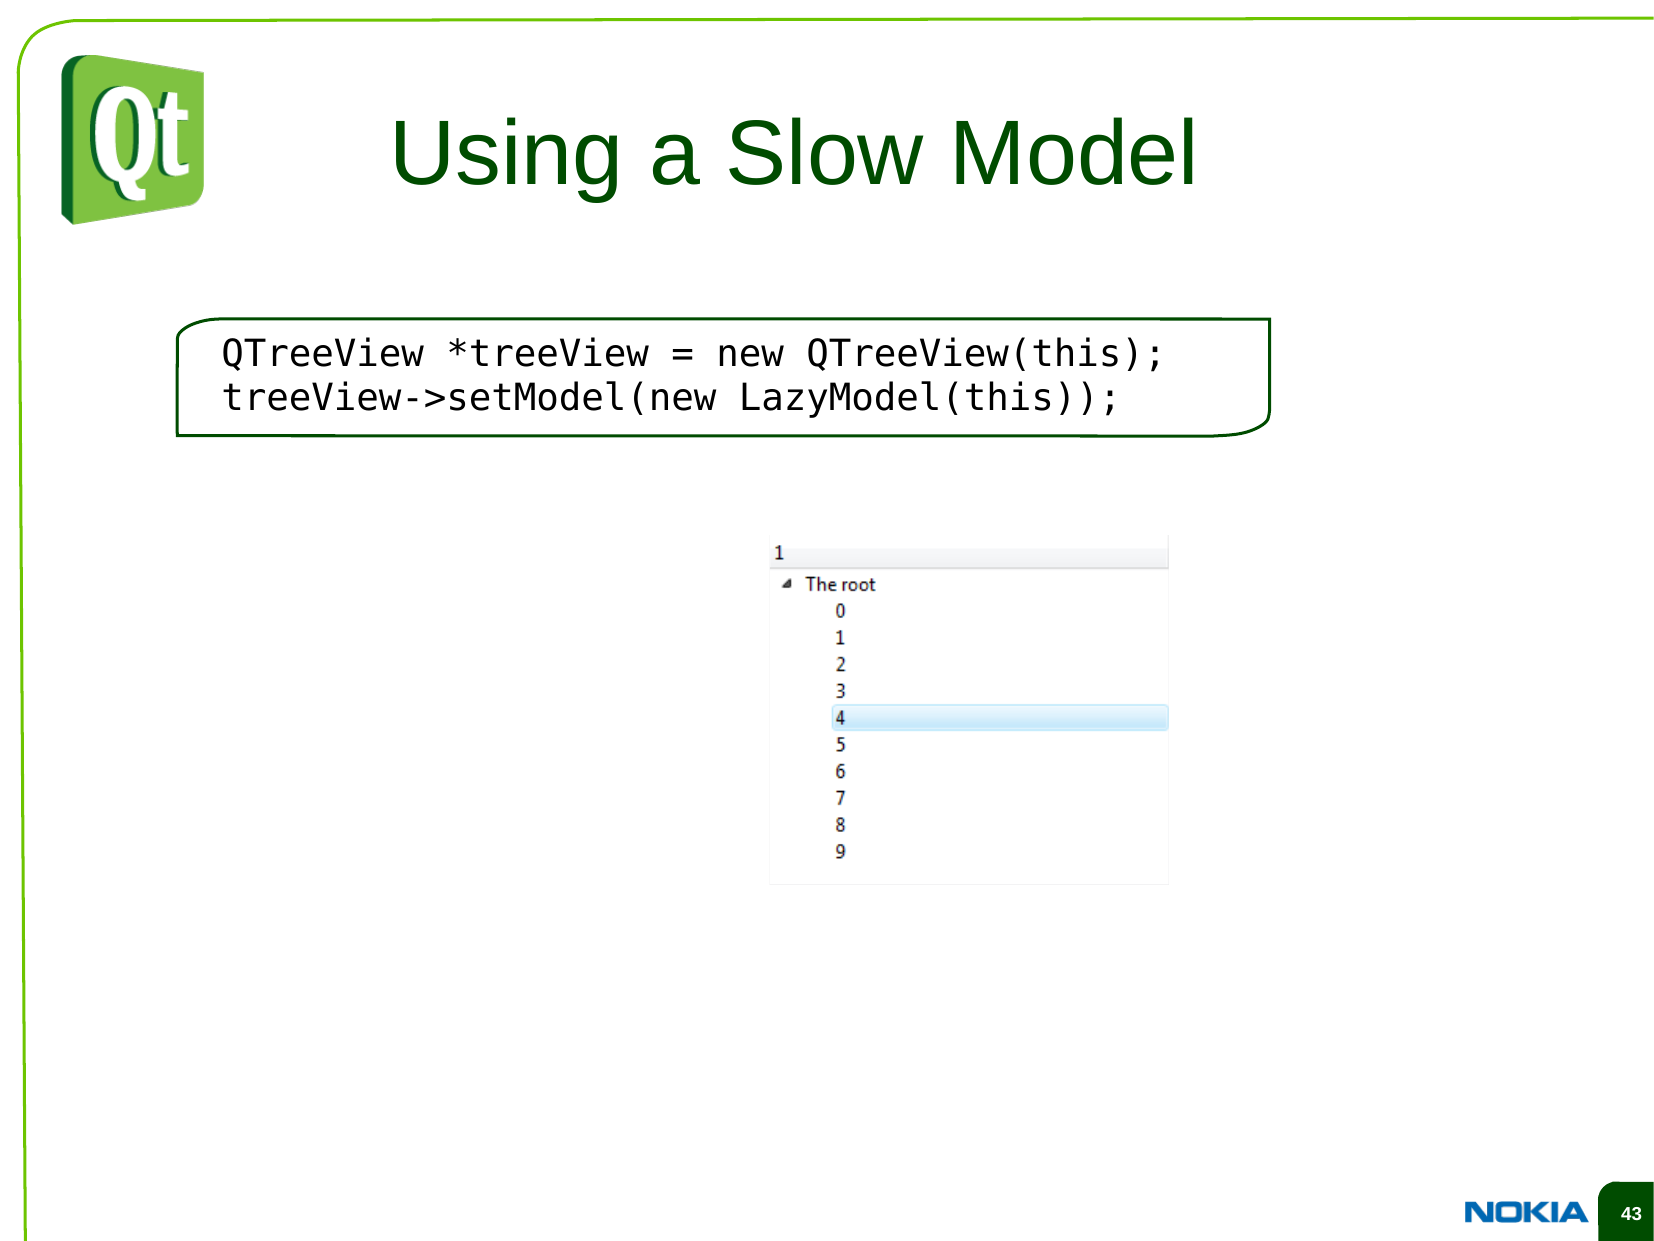

# Using a Slow Model
QTreeView *treeView = new QTreeView(this);
treeView->setModel(new LazyModel(this));